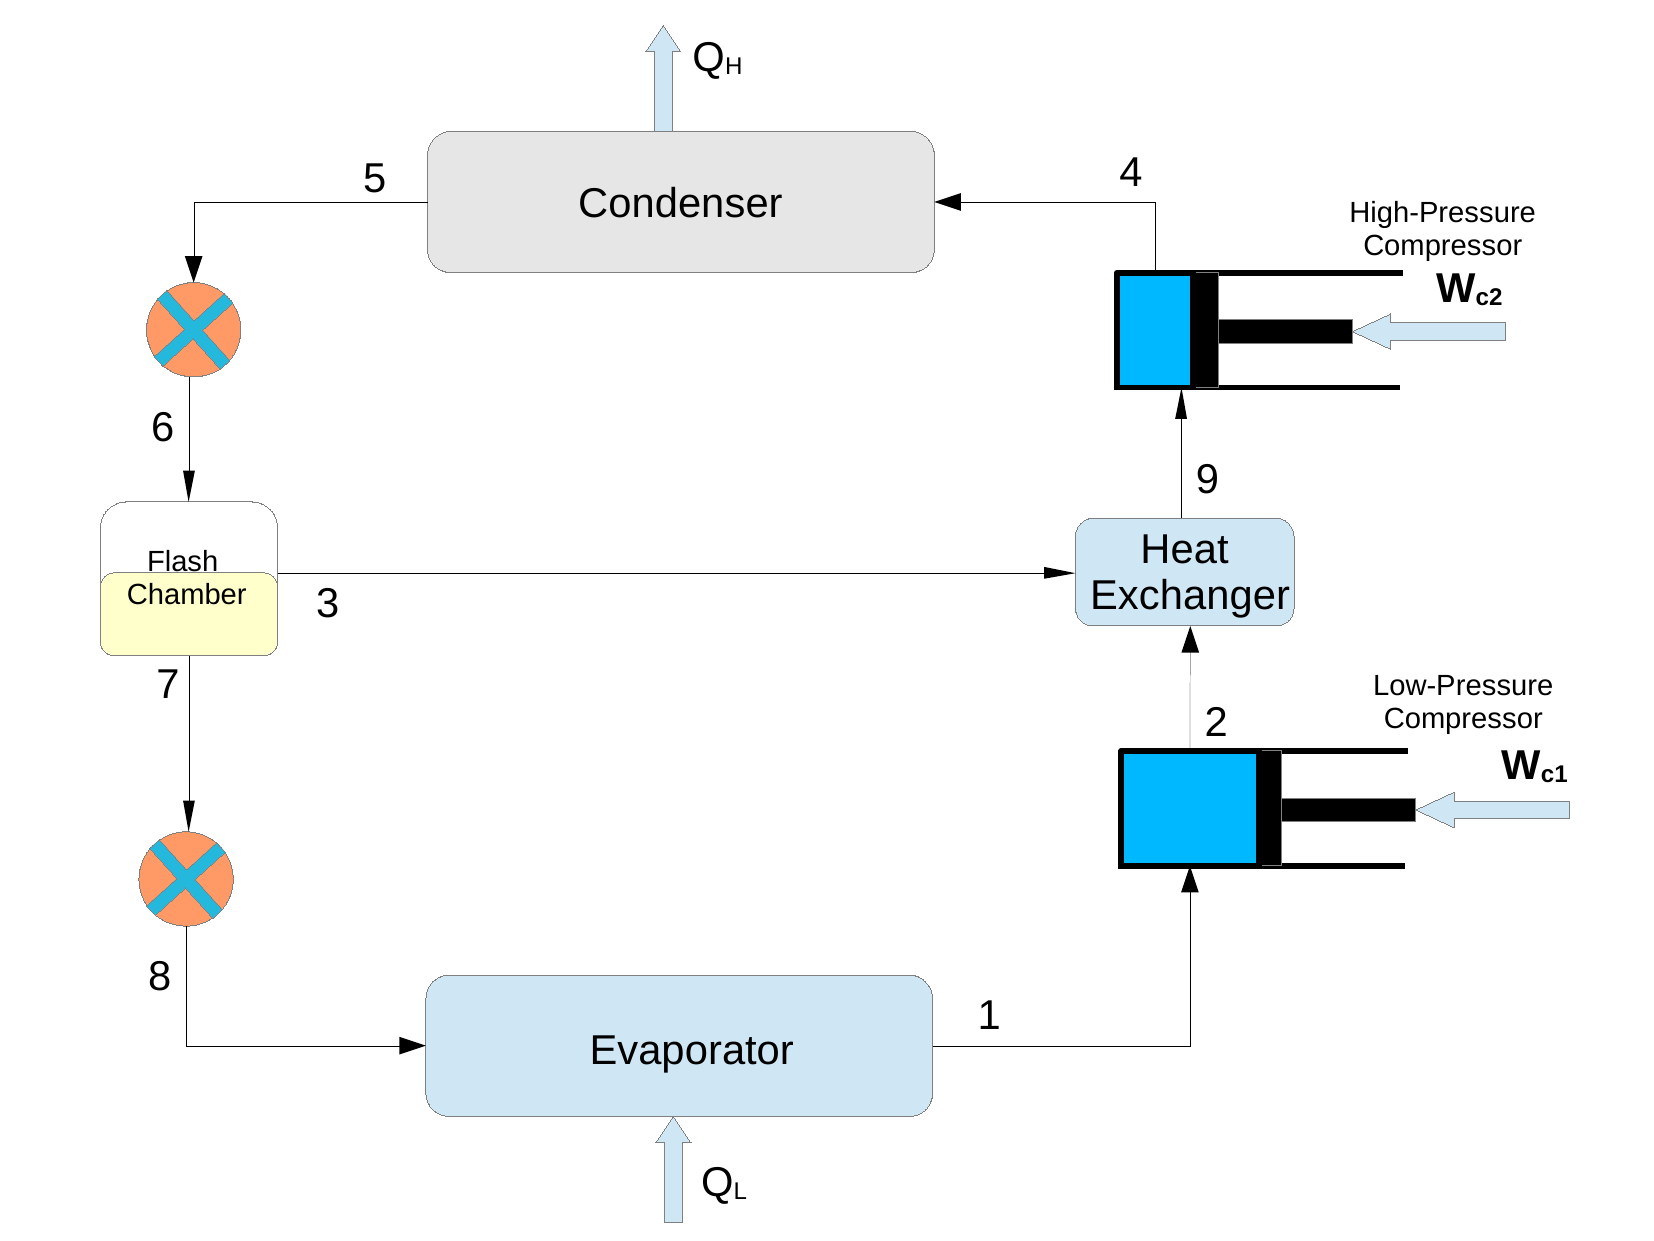

QH
4
5
Condenser
High-Pressure
Compressor
Wc2
6
9
Heat
Exchanger
Flash
Chamber
3
7
Low-Pressure
Compressor
2
Wc1
8
1
Evaporator
QL